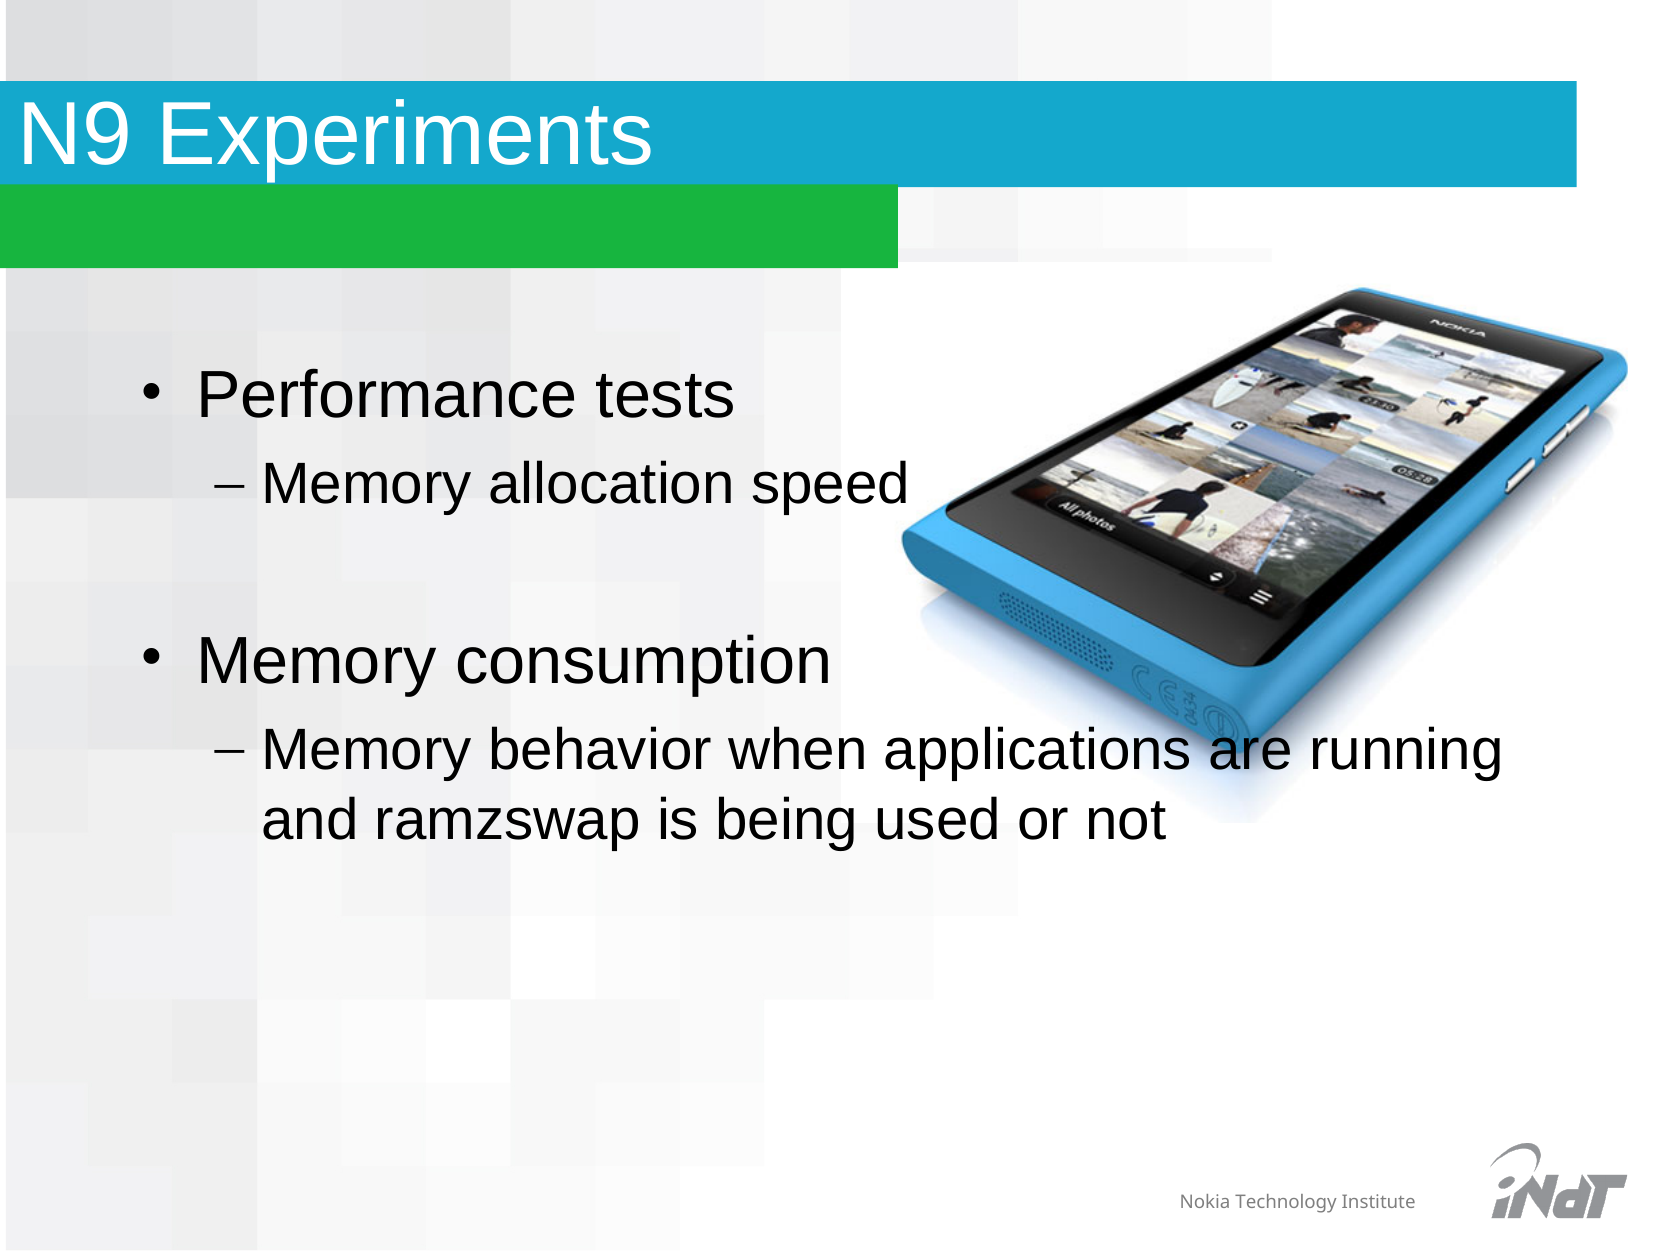

N9 Experiments
# Performance tests
Memory allocation speed
Memory consumption
Memory behavior when applications are running and ramzswap is being used or not